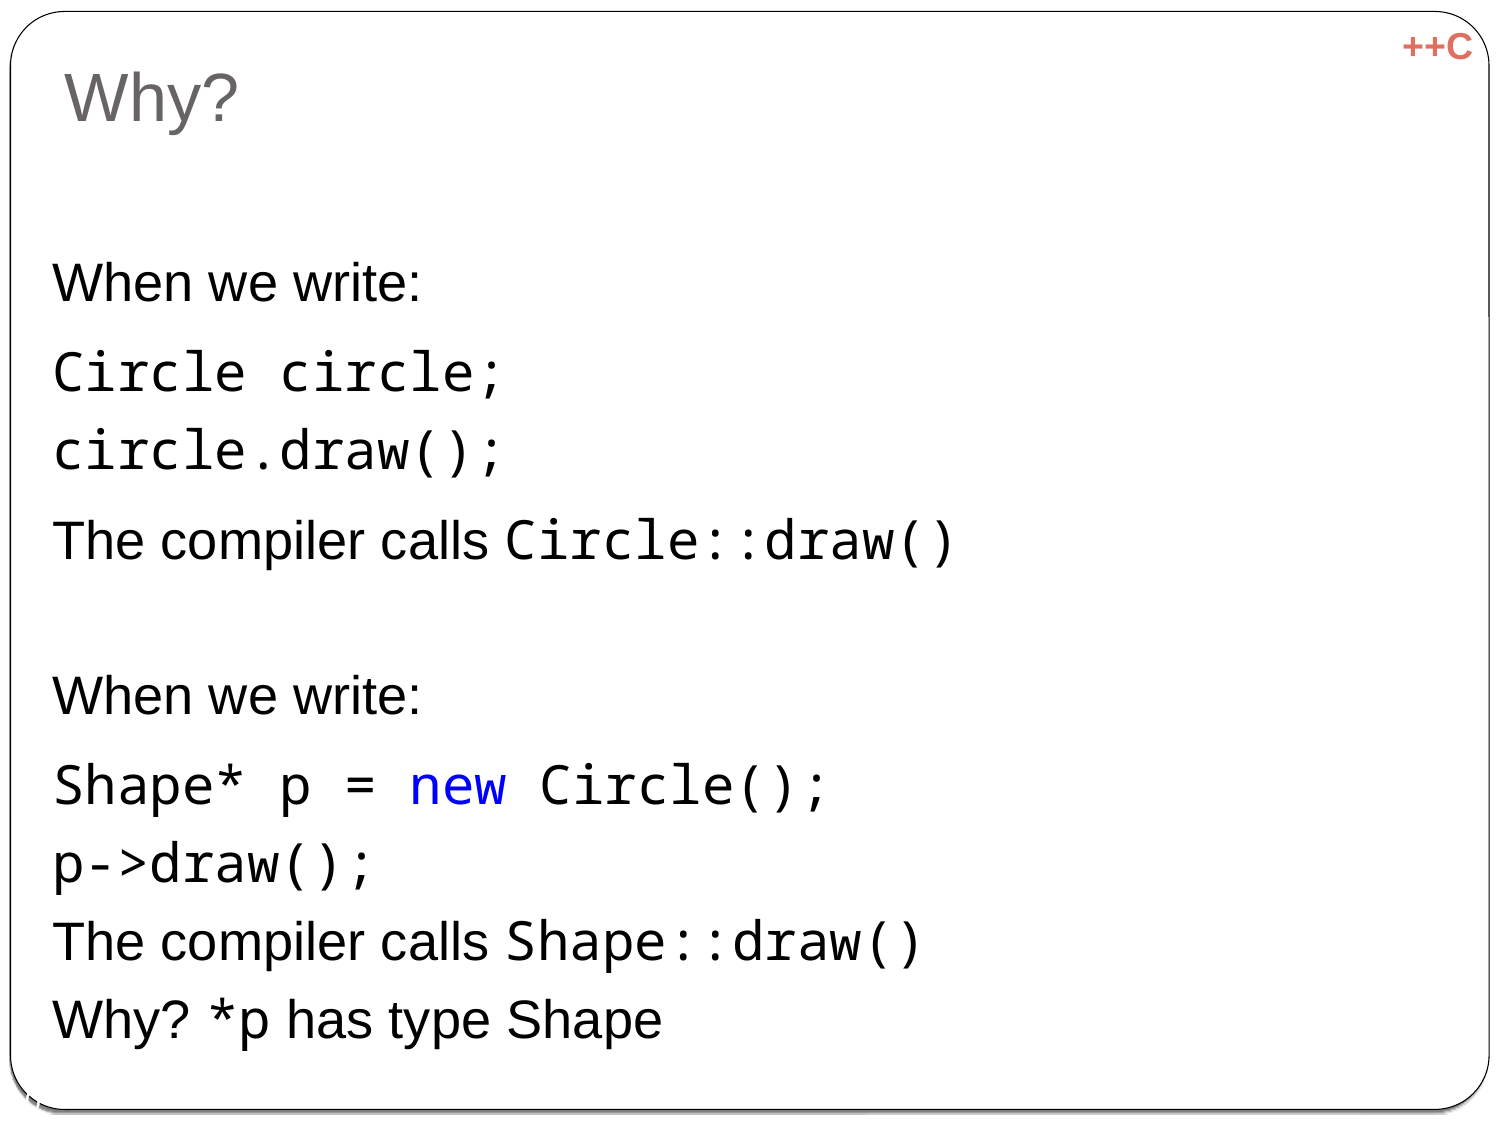

# Why?
When we write:
Circle circle;
circle.draw();
The compiler calls Circle::draw()
When we write:
Shape* p = new Circle();
p->draw();
The compiler calls Shape::draw()
Why? *p has type Shape